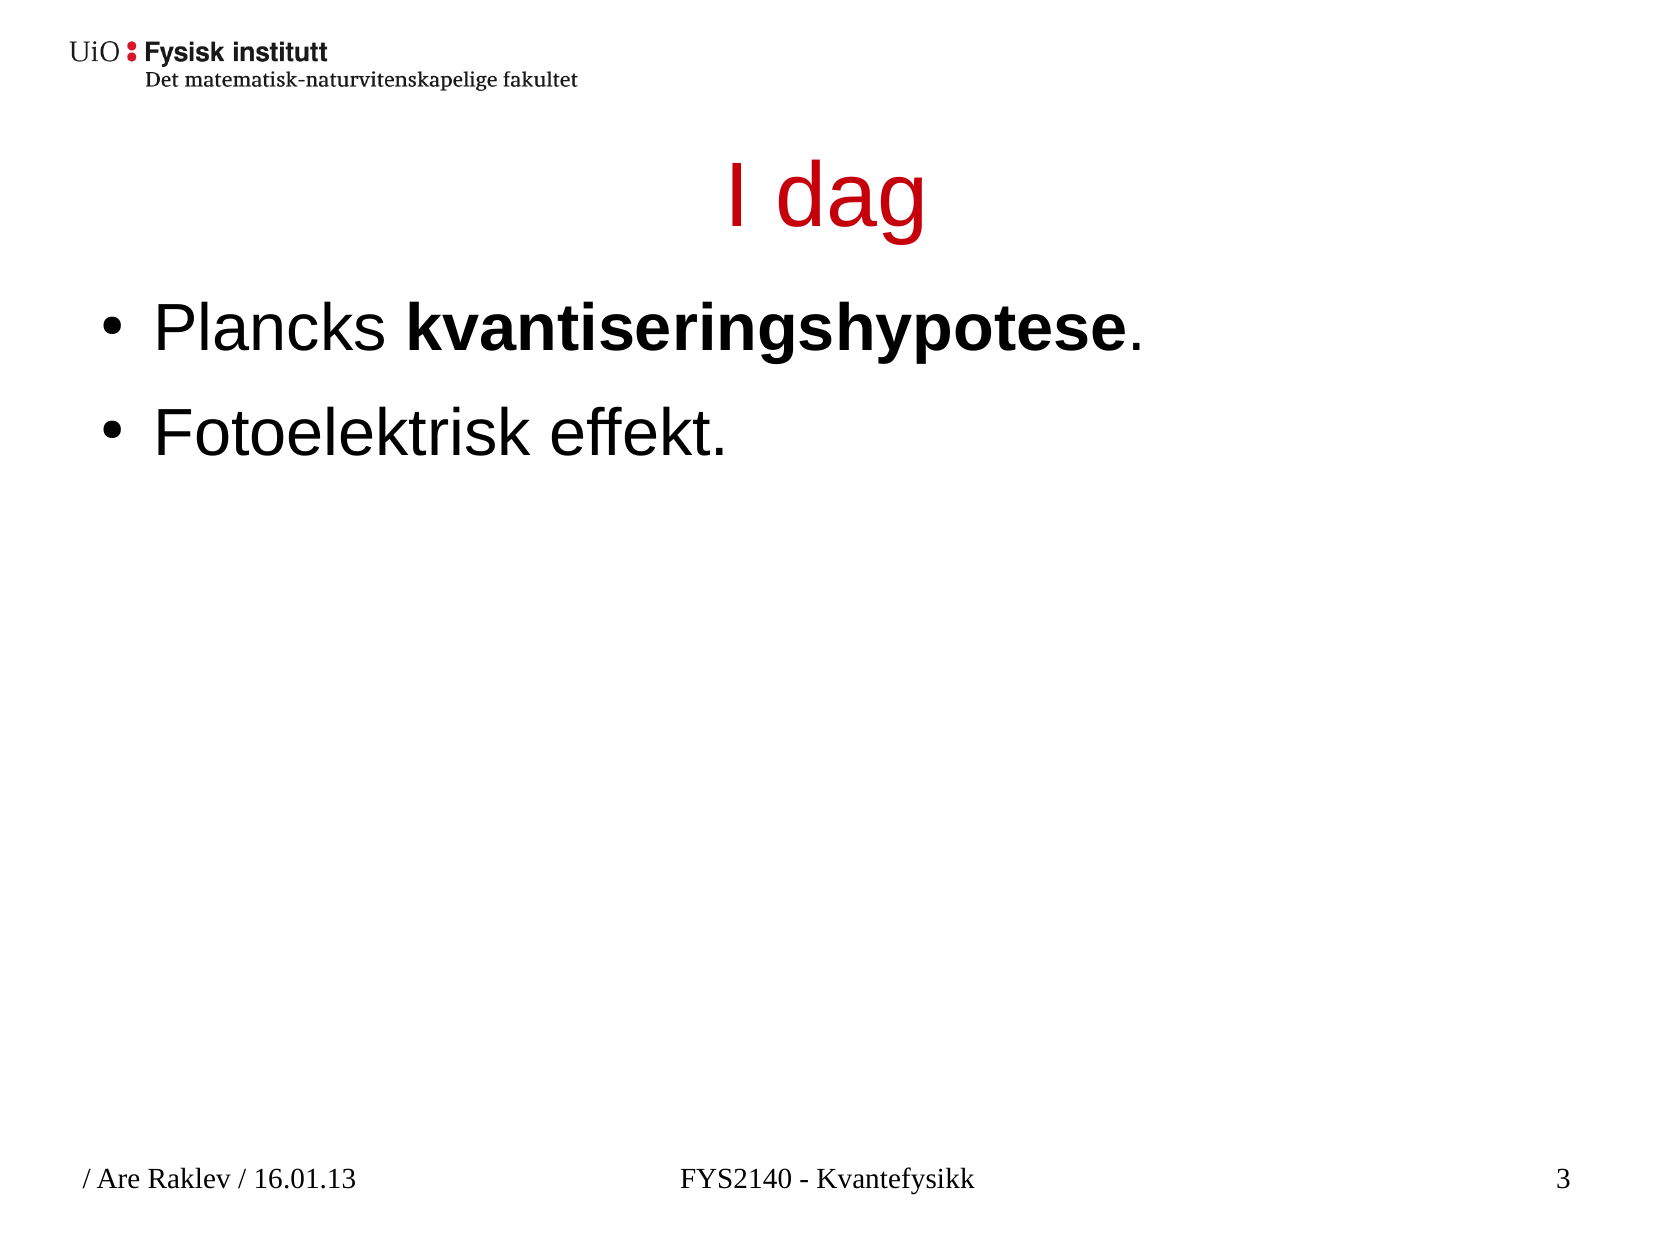

# I dag
Plancks kvantiseringshypotese.
Fotoelektrisk effekt.
/ Are Raklev / 16.01.13
FYS2140 - Kvantefysikk
3